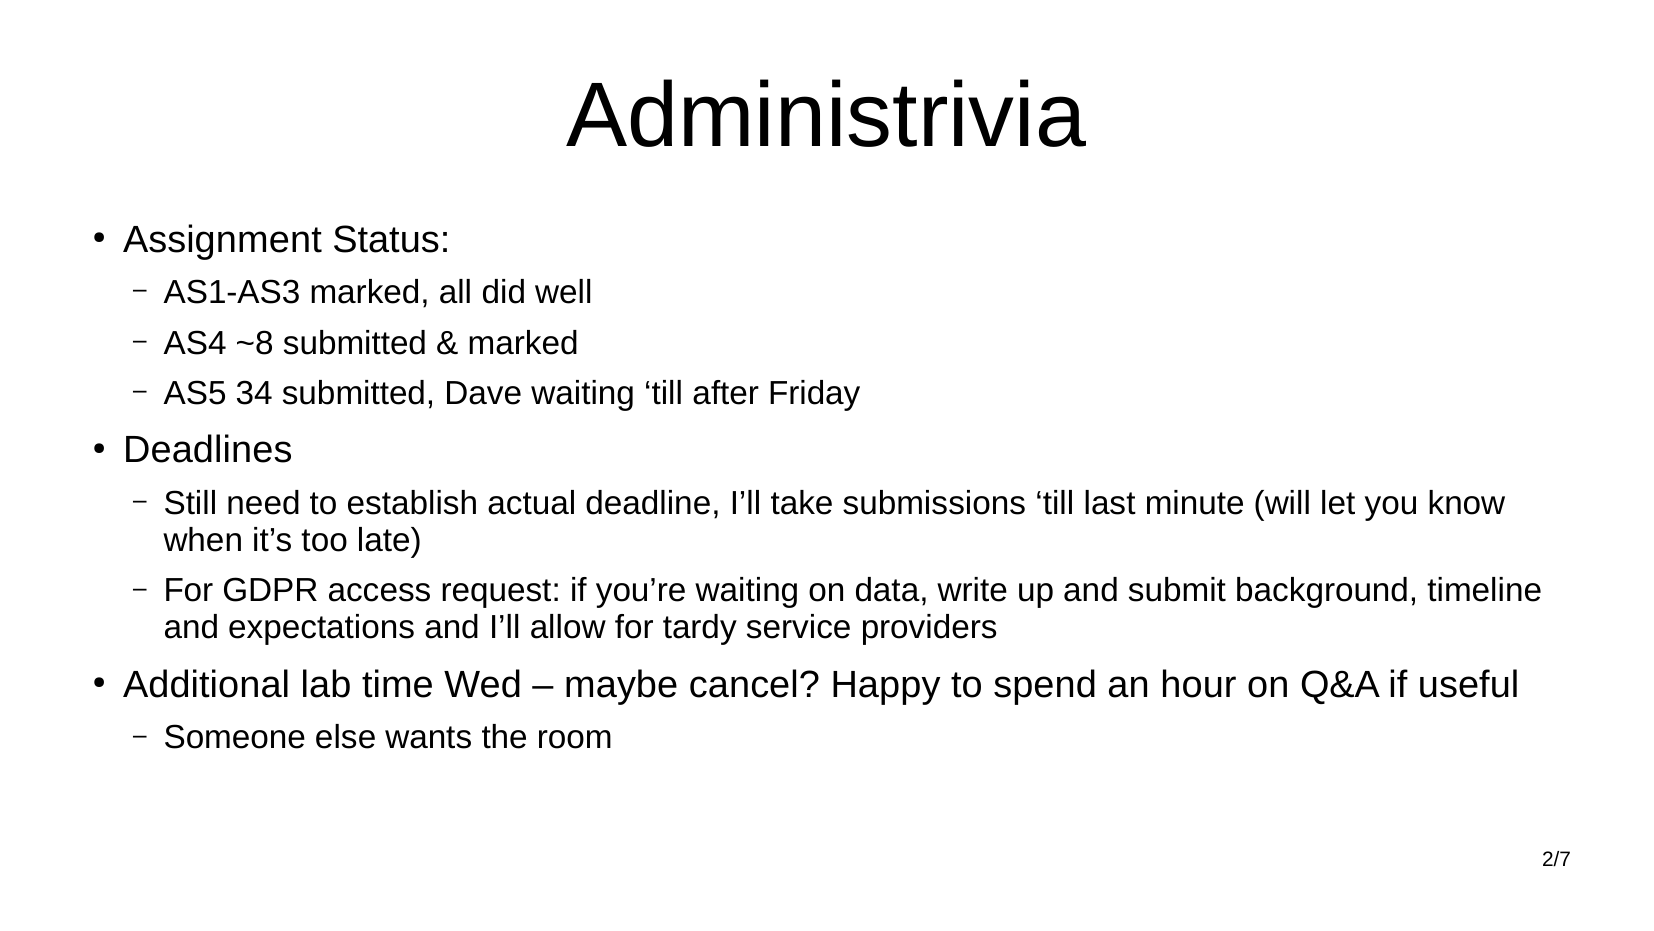

# Administrivia
Assignment Status:
AS1-AS3 marked, all did well
AS4 ~8 submitted & marked
AS5 34 submitted, Dave waiting ‘till after Friday
Deadlines
Still need to establish actual deadline, I’ll take submissions ‘till last minute (will let you know when it’s too late)
For GDPR access request: if you’re waiting on data, write up and submit background, timeline and expectations and I’ll allow for tardy service providers
Additional lab time Wed – maybe cancel? Happy to spend an hour on Q&A if useful
Someone else wants the room
2